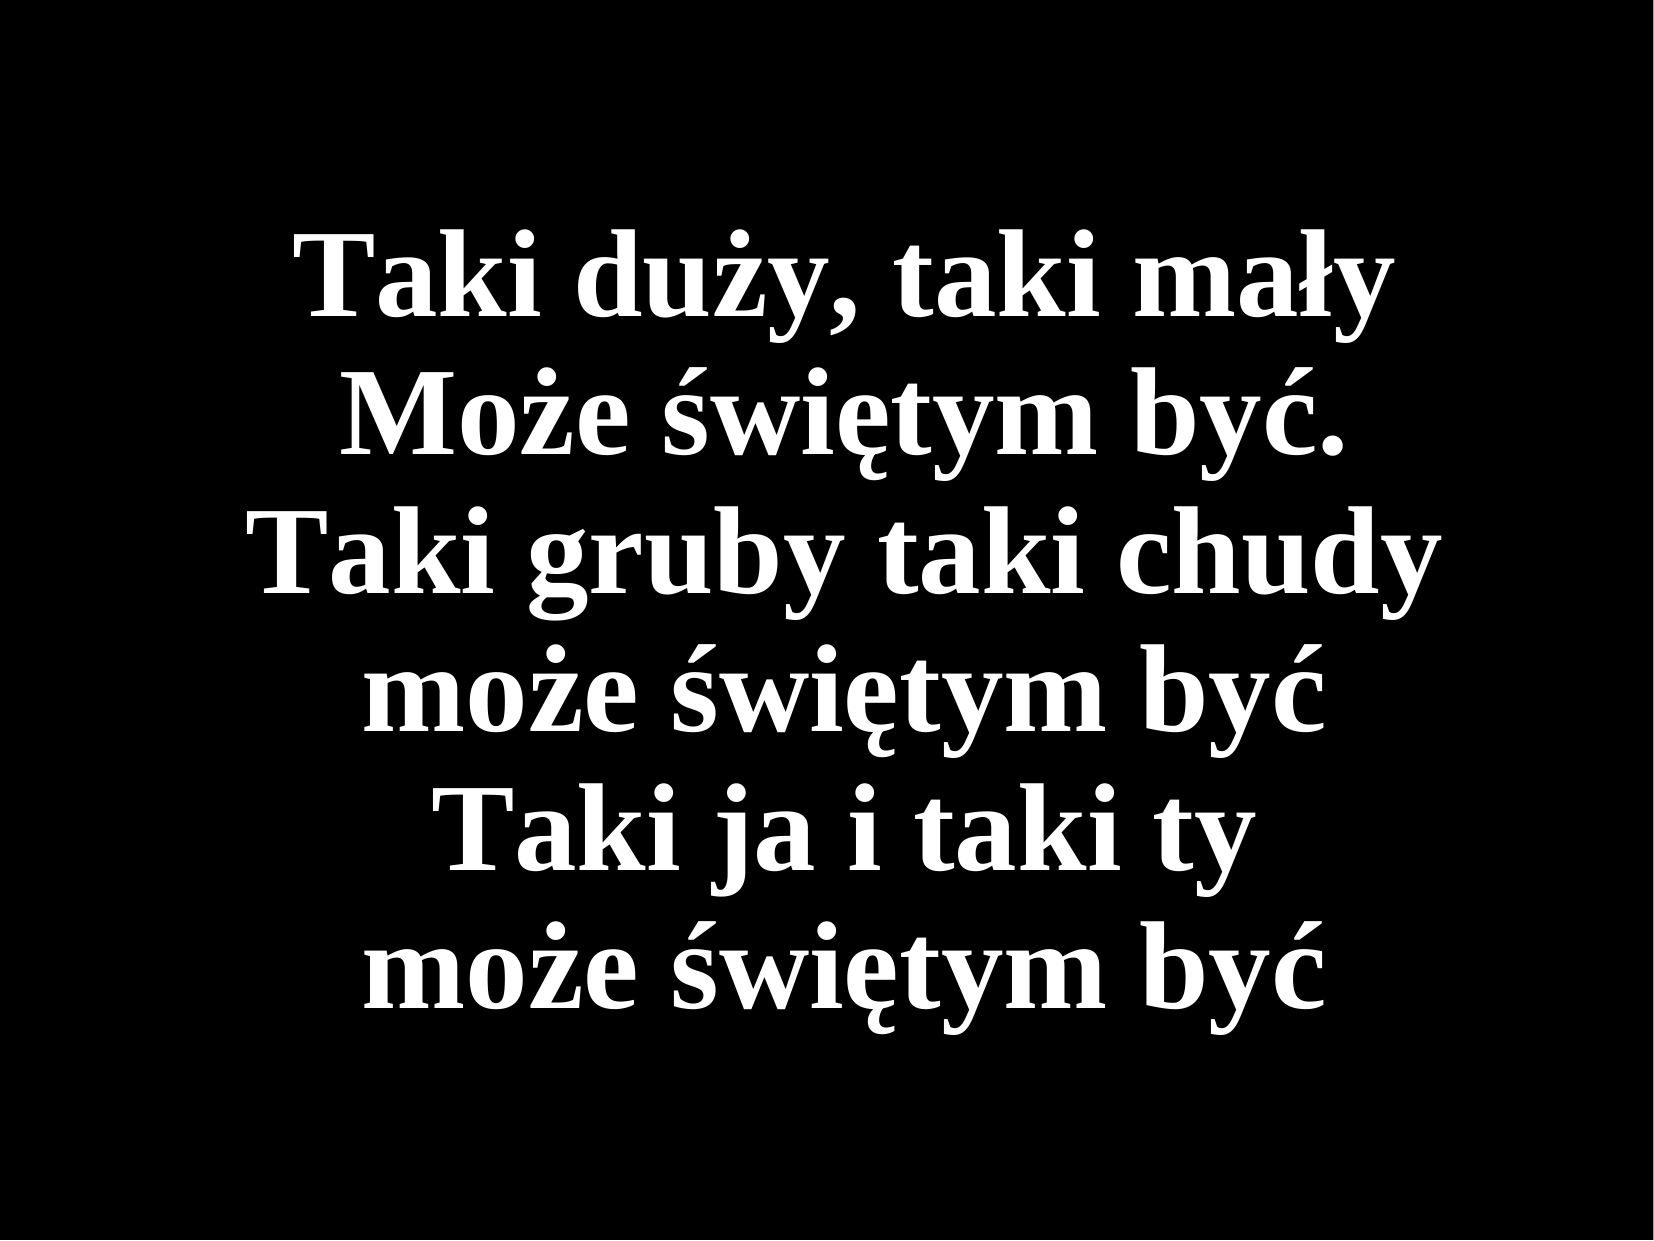

# Taki duży, taki mały
Może świętym być.
Taki gruby taki chudy
może świętym być
Taki ja i taki ty
może świętym być